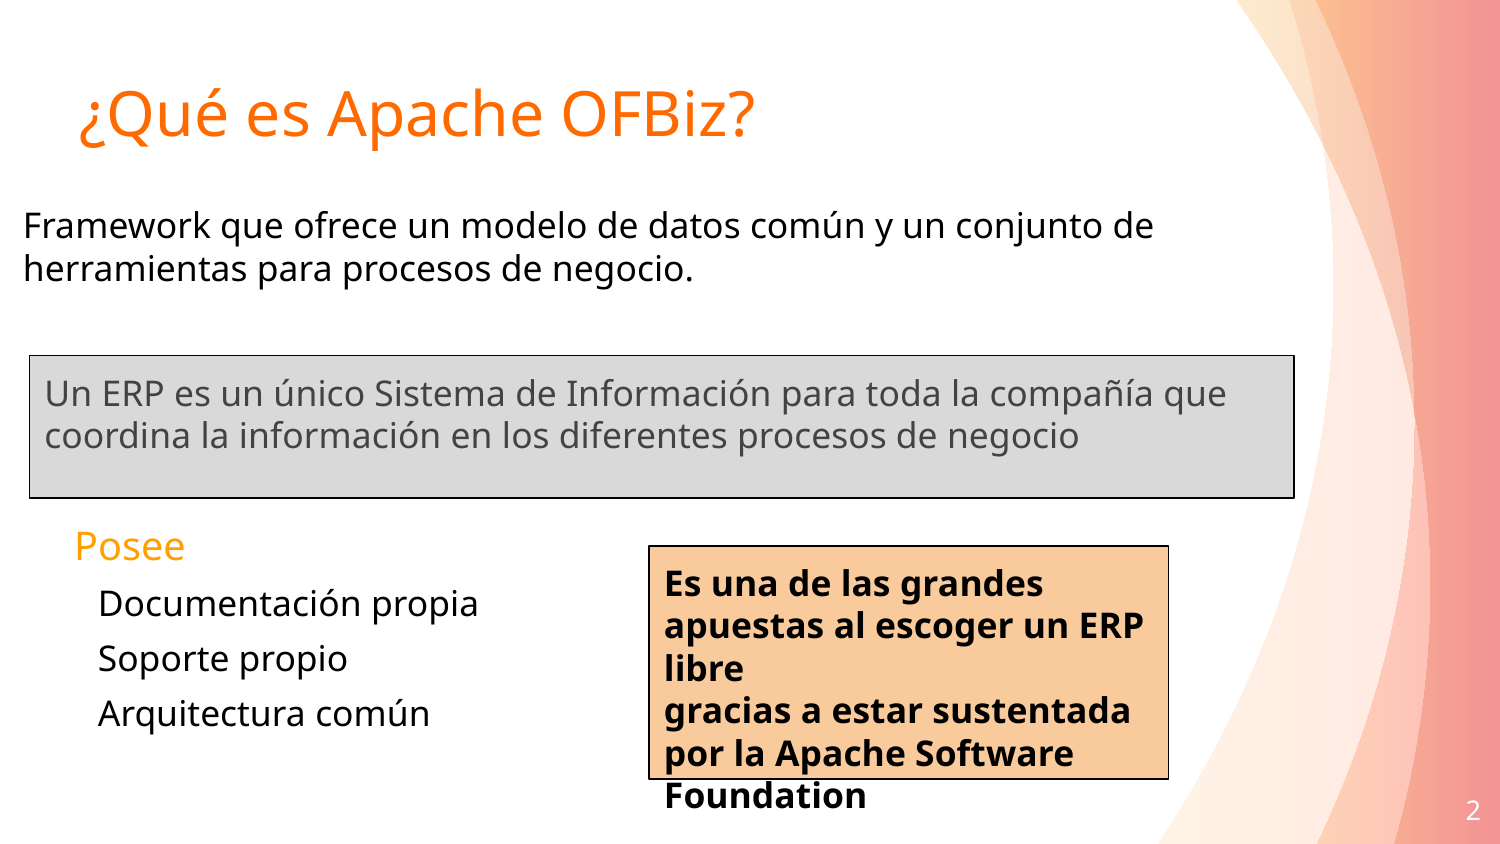

# ¿Qué es Apache OFBiz?
Framework que ofrece un modelo de datos común y un conjunto de herramientas para procesos de negocio.
 Posee
Documentación propia
Soporte propio
Arquitectura común
Un ERP es un único Sistema de Información para toda la compañía que coordina la información en los diferentes procesos de negocio
Es una de las grandes apuestas al escoger un ERP libre
gracias a estar sustentada por la Apache Software Foundation